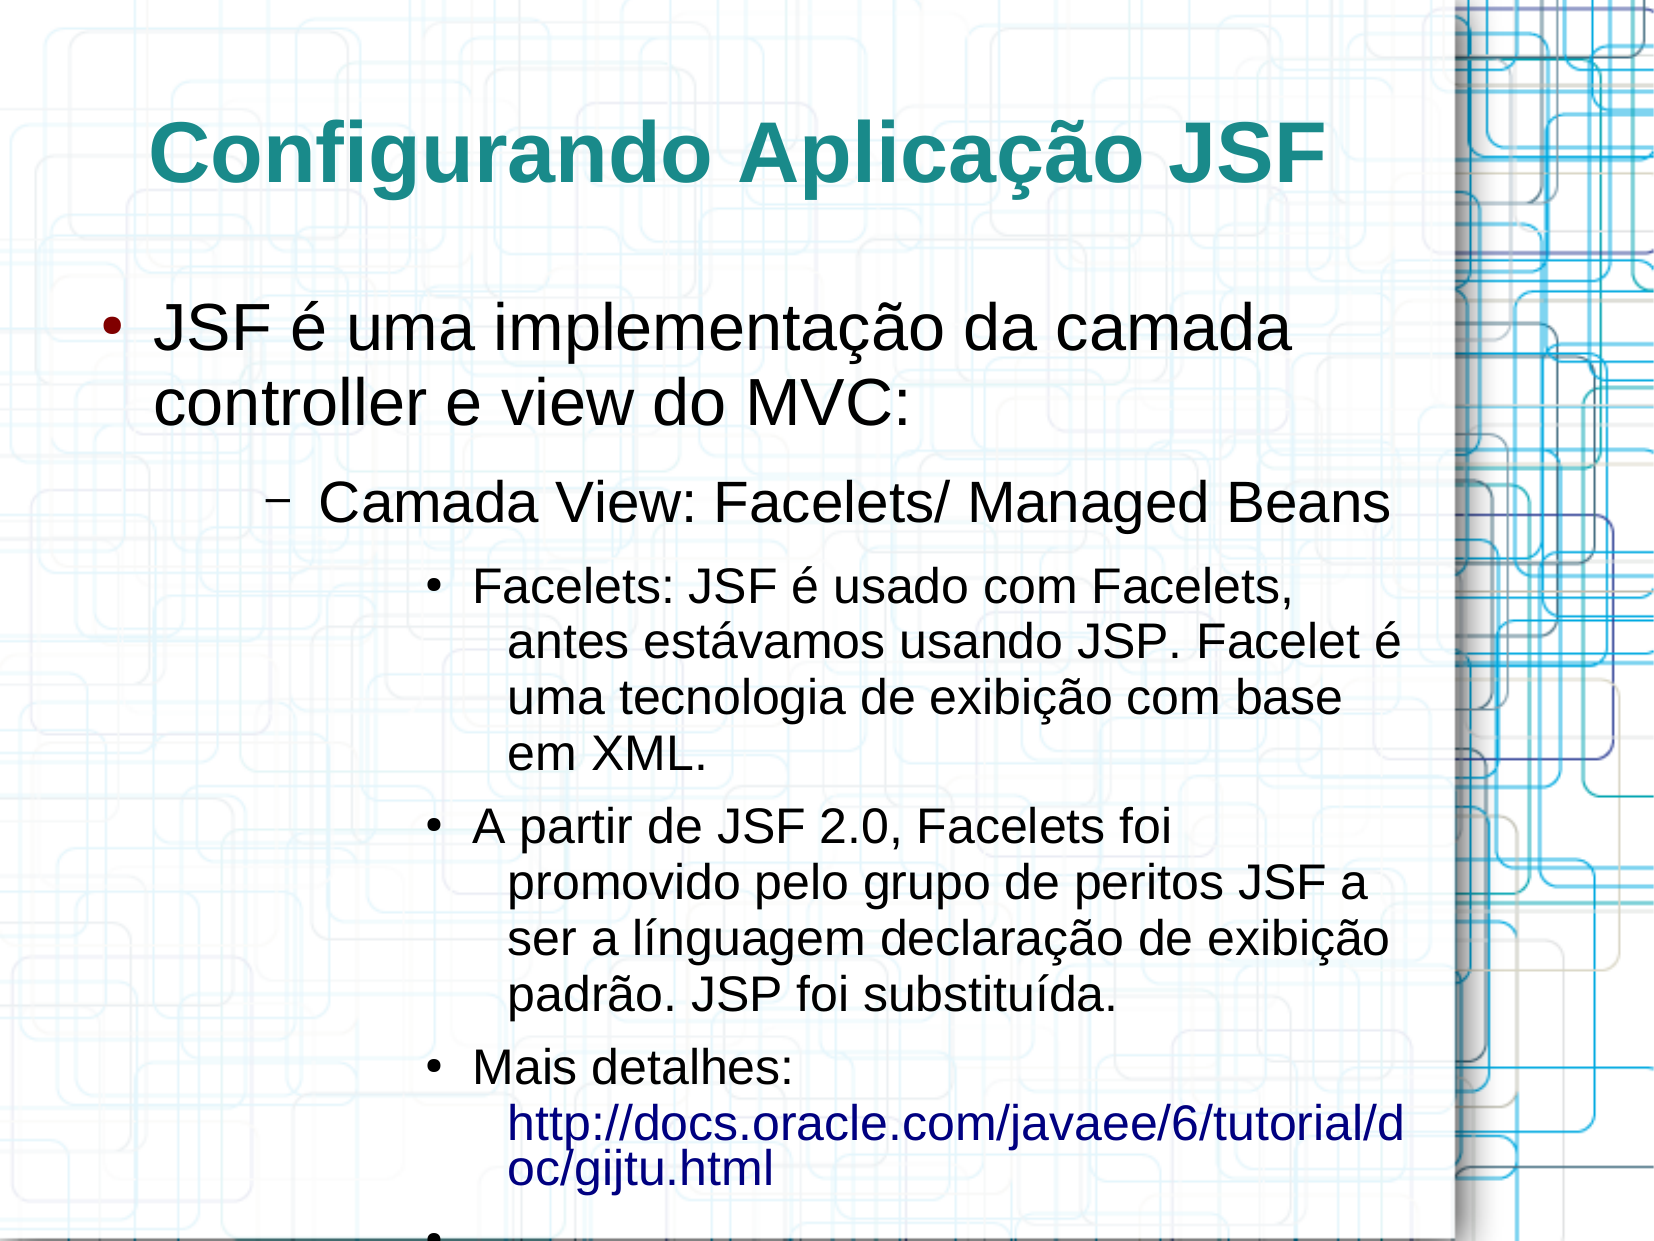

# Configurando Aplicação JSF
JSF é uma implementação da camada controller e view do MVC:
Camada View: Facelets/ Managed Beans
Facelets: JSF é usado com Facelets, antes estávamos usando JSP. Facelet é uma tecnologia de exibição com base em XML.
A partir de JSF 2.0, Facelets foi promovido pelo grupo de peritos JSF a ser a línguagem declaração de exibição padrão. JSP foi substituída.
Mais detalhes: http://docs.oracle.com/javaee/6/tutorial/doc/gijtu.html